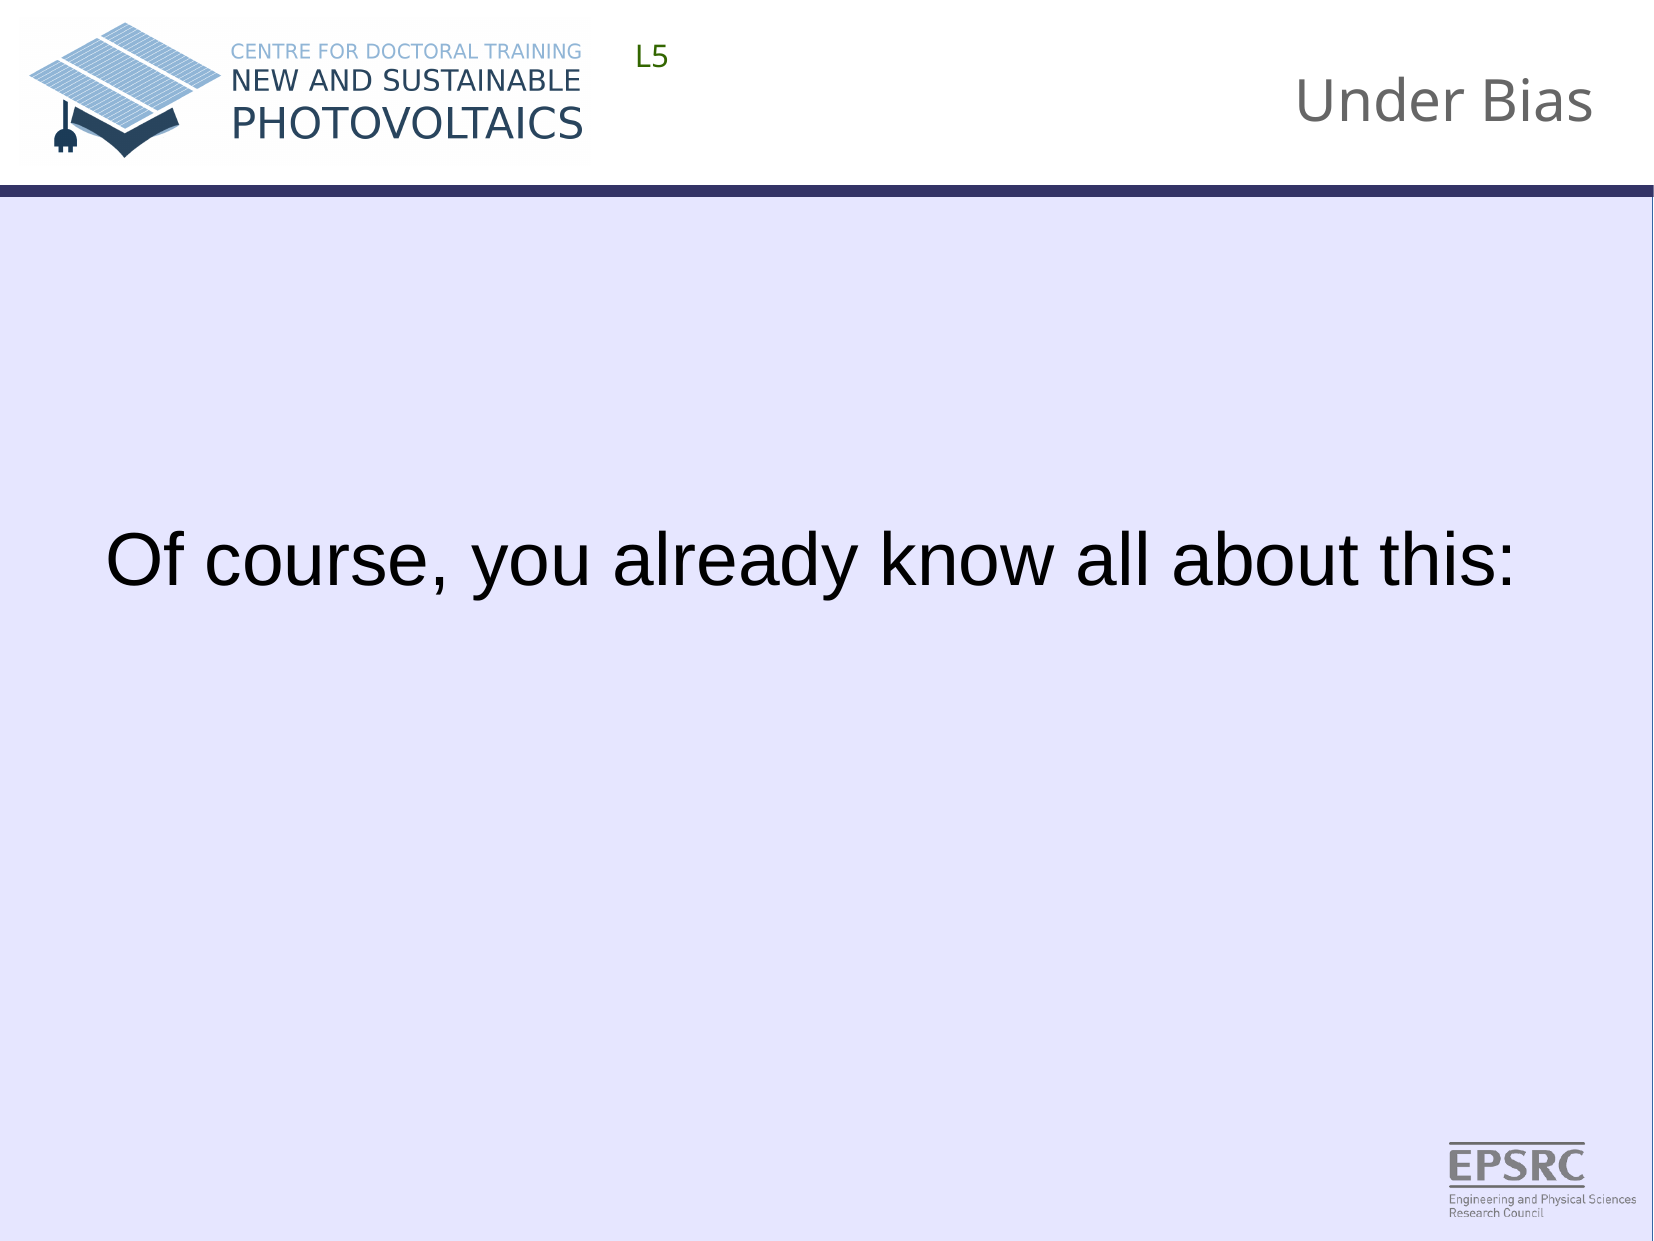

L5
Under Bias
Of course, you already know all about this: